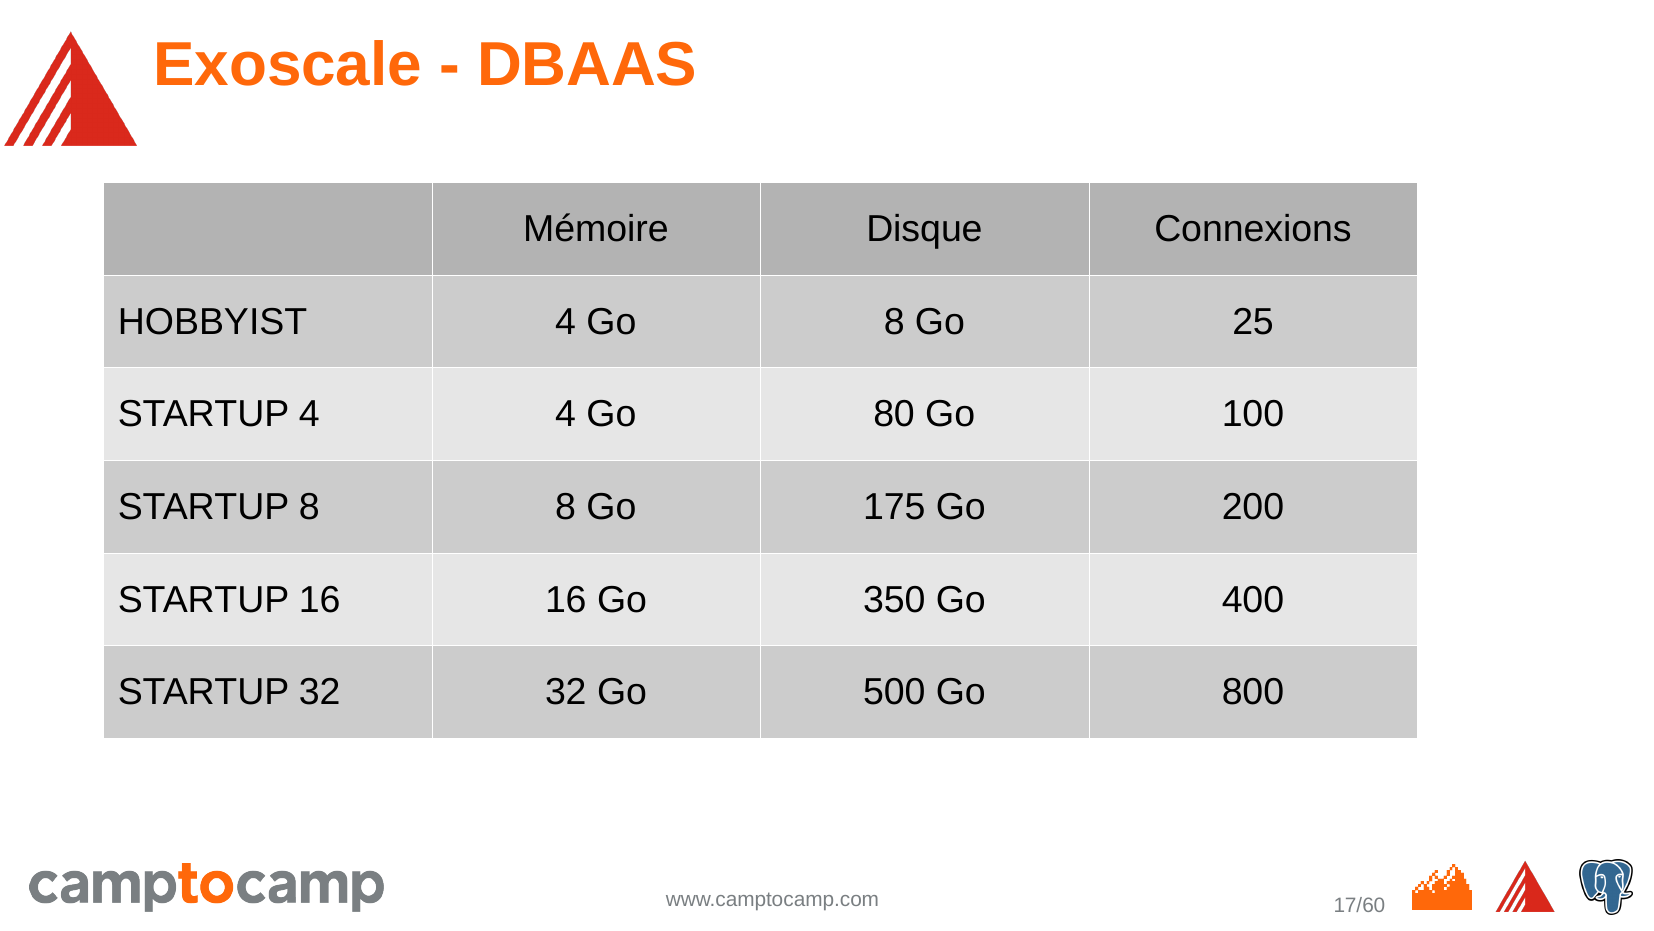

# Exoscale - DBAAS
| | Mémoire | Disque | Connexions |
| --- | --- | --- | --- |
| HOBBYIST | 4 Go | 8 Go | 25 |
| STARTUP 4 | 4 Go | 80 Go | 100 |
| STARTUP 8 | 8 Go | 175 Go | 200 |
| STARTUP 16 | 16 Go | 350 Go | 400 |
| STARTUP 32 | 32 Go | 500 Go | 800 |